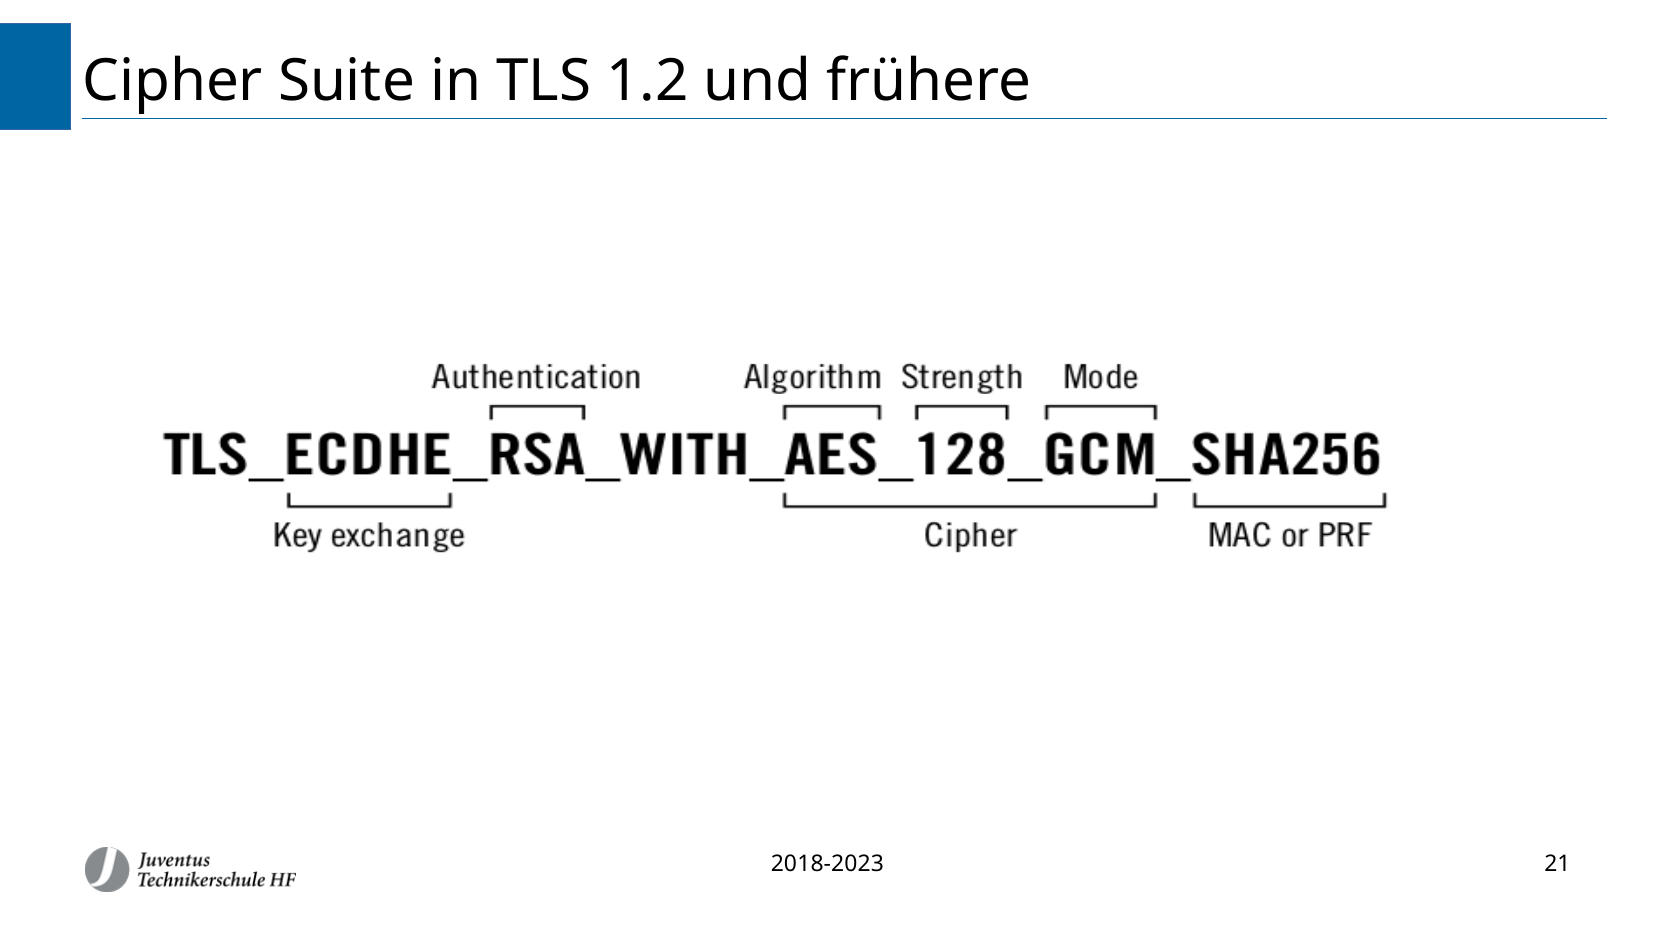

# Cipher Suite in TLS 1.2 und frühere
2018-2023
21